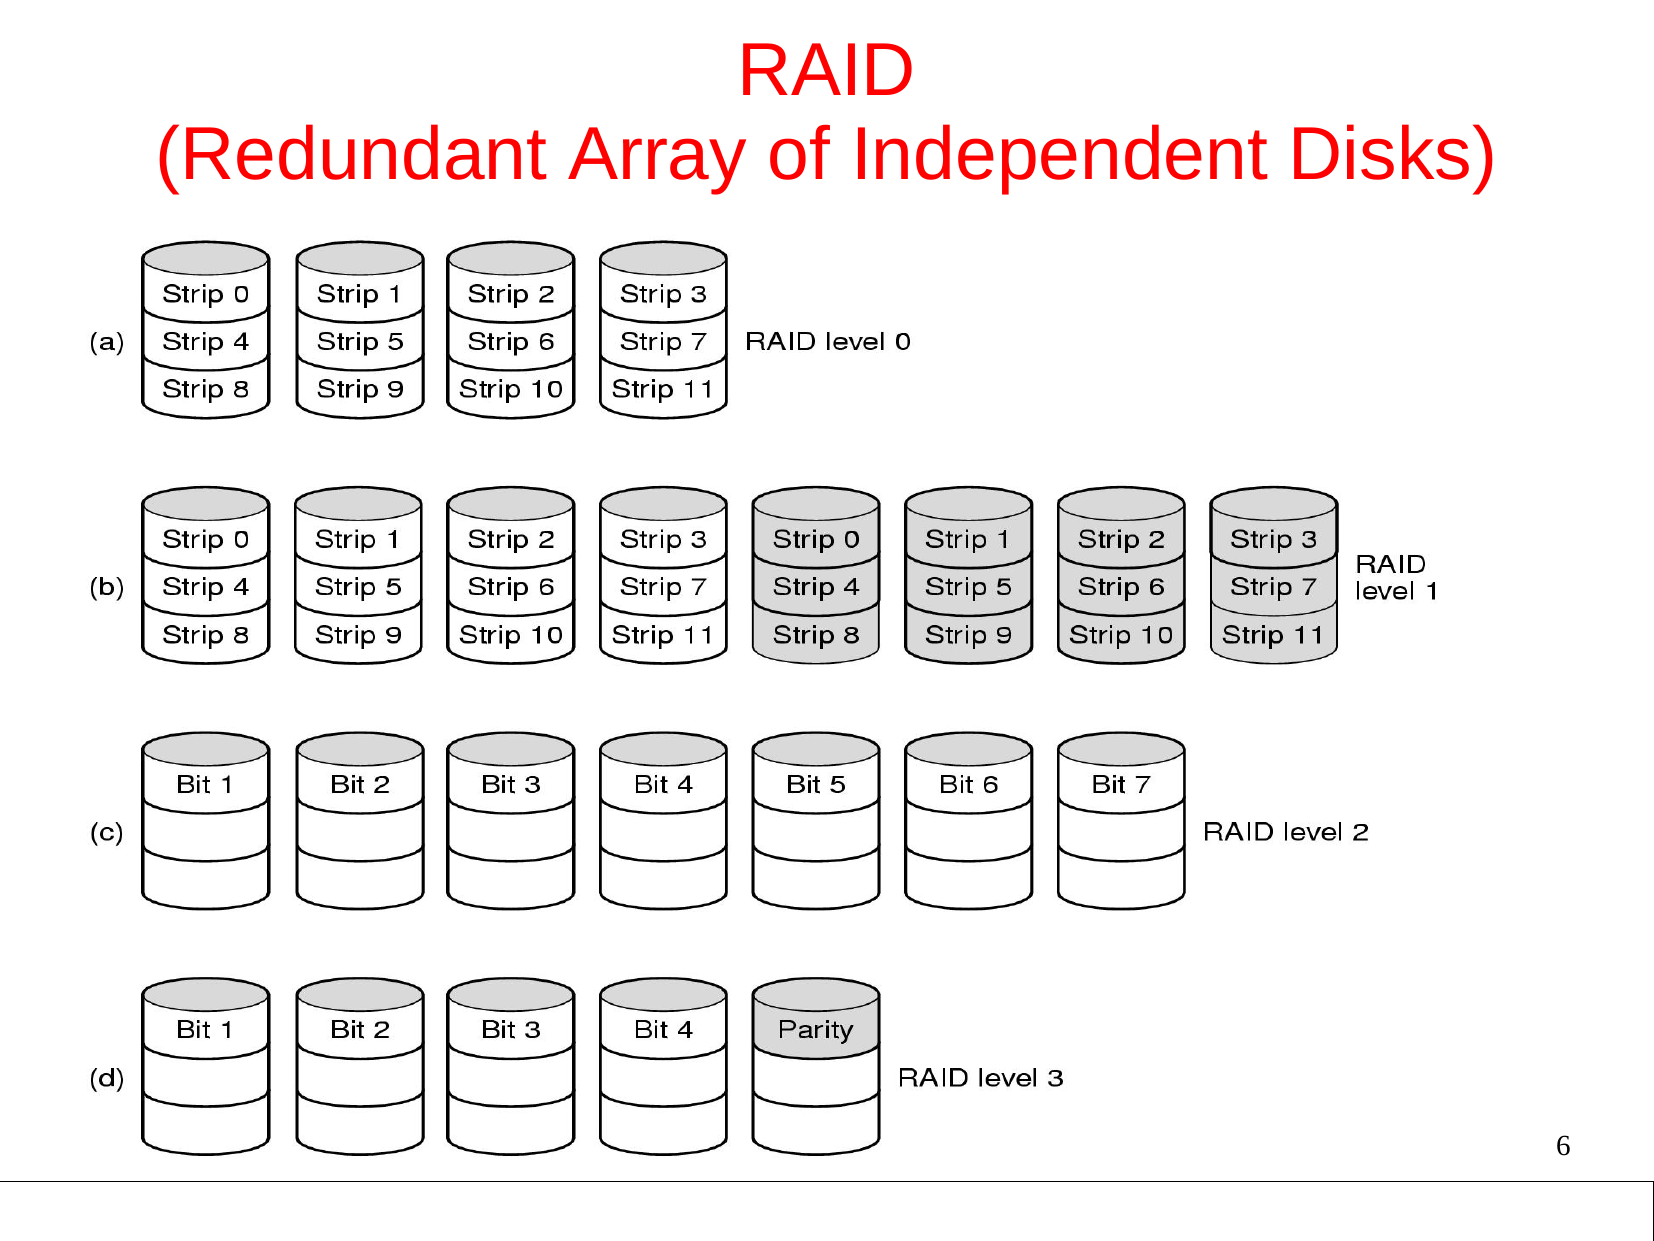

# RAID (Redundant Array of Independent Disks)
İşletim Sistemlerine Giriş - Ders12
6